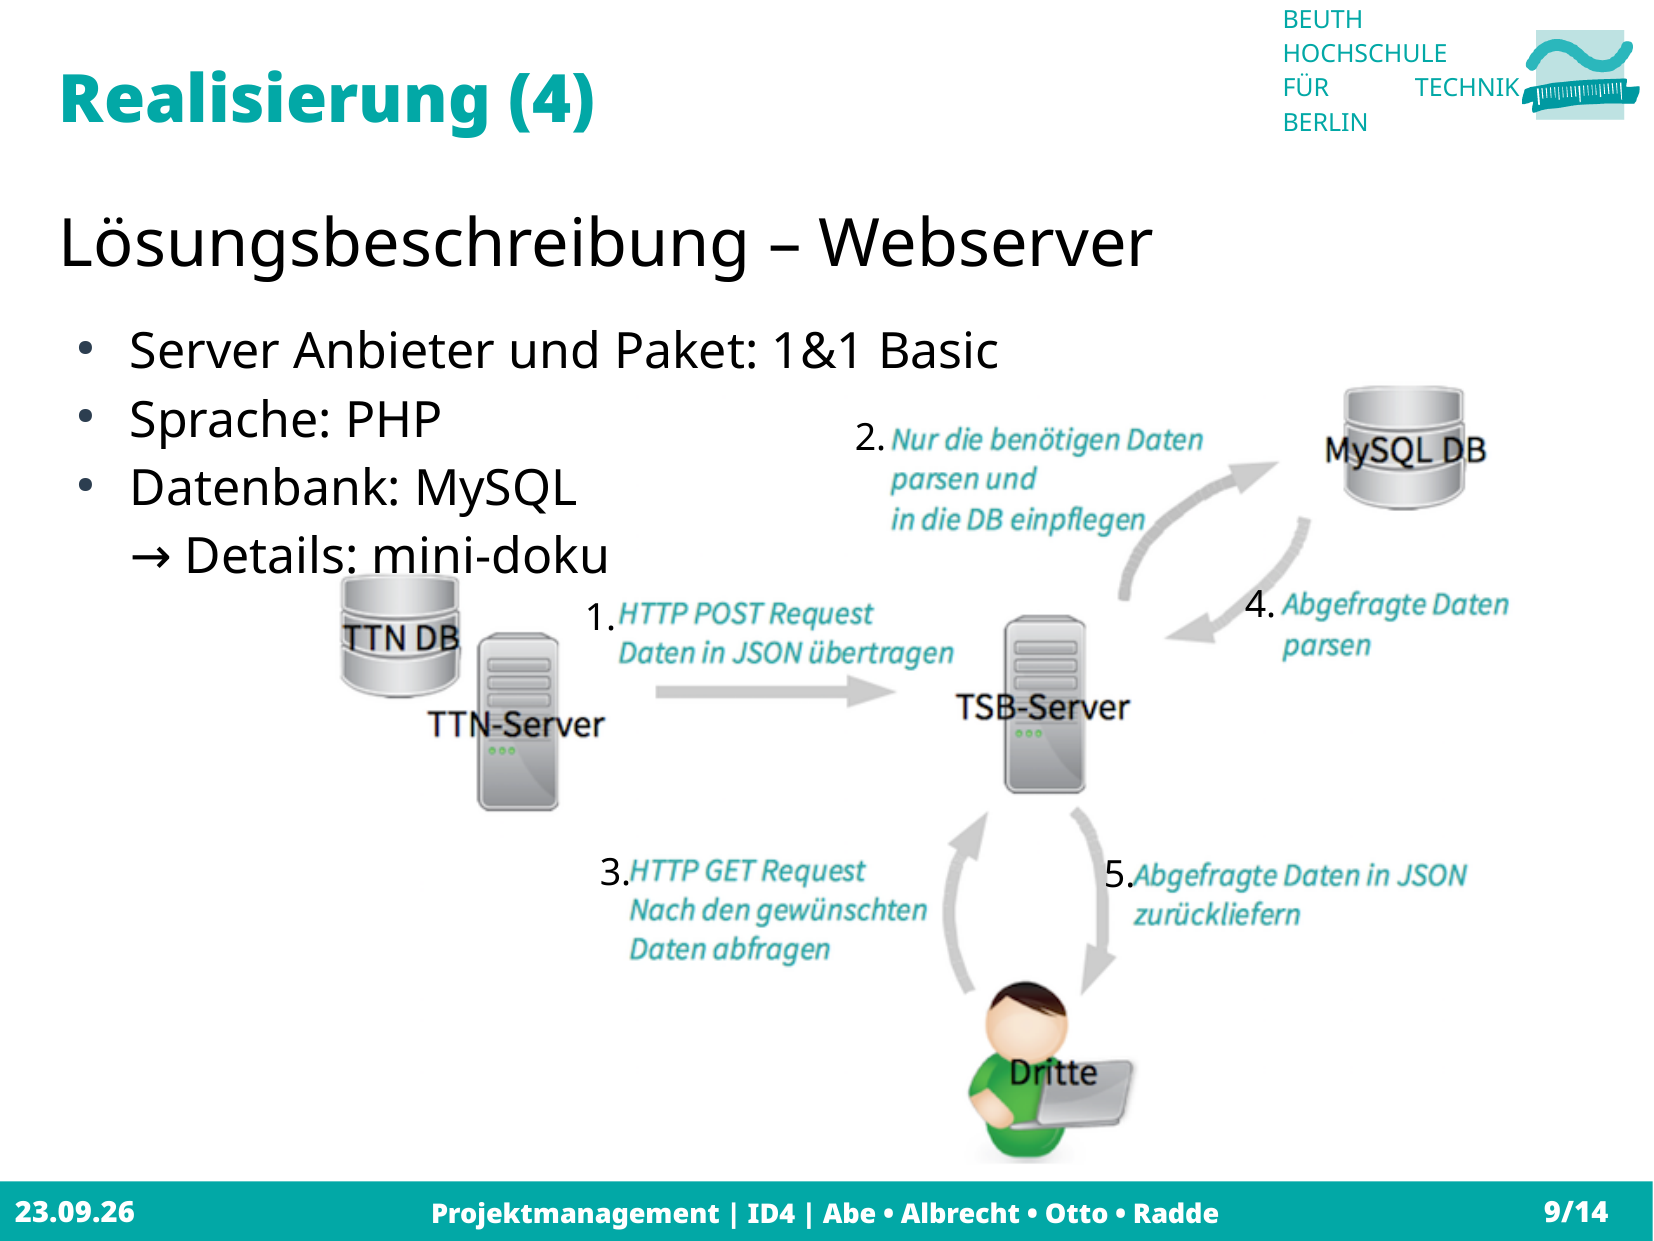

# Realisierung (4)
Lösungsbeschreibung – Webserver
Server Anbieter und Paket: 1&1 Basic
Sprache: PHP
Datenbank: MySQL
→ Details: mini-doku
2.
4.
1.
3.
5.
Projektmanagement | ID4 | Abe • Albrecht • Otto • Radde
9